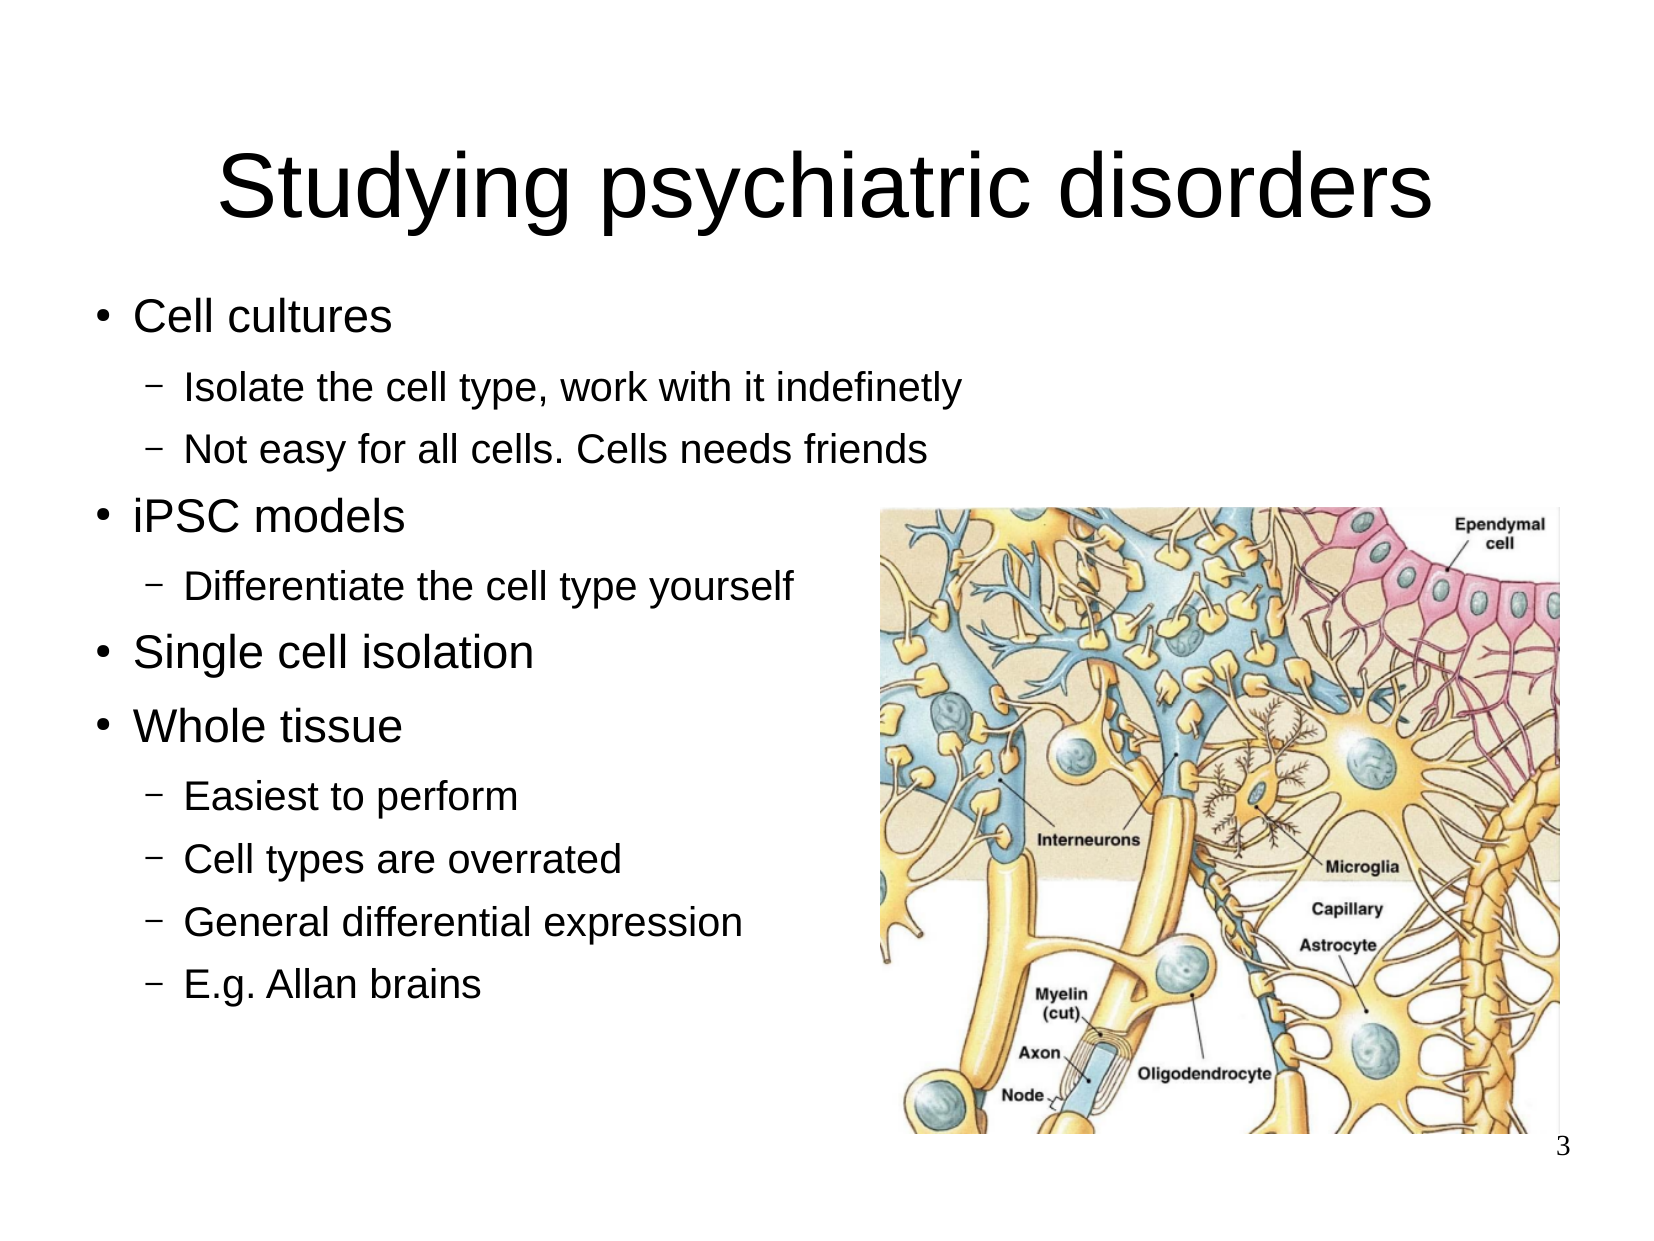

# Studying psychiatric disorders
Cell cultures
Isolate the cell type, work with it indefinetly
Not easy for all cells. Cells needs friends
iPSC models
Differentiate the cell type yourself
Single cell isolation
Whole tissue
Easiest to perform
Cell types are overrated
General differential expression
E.g. Allan brains
3